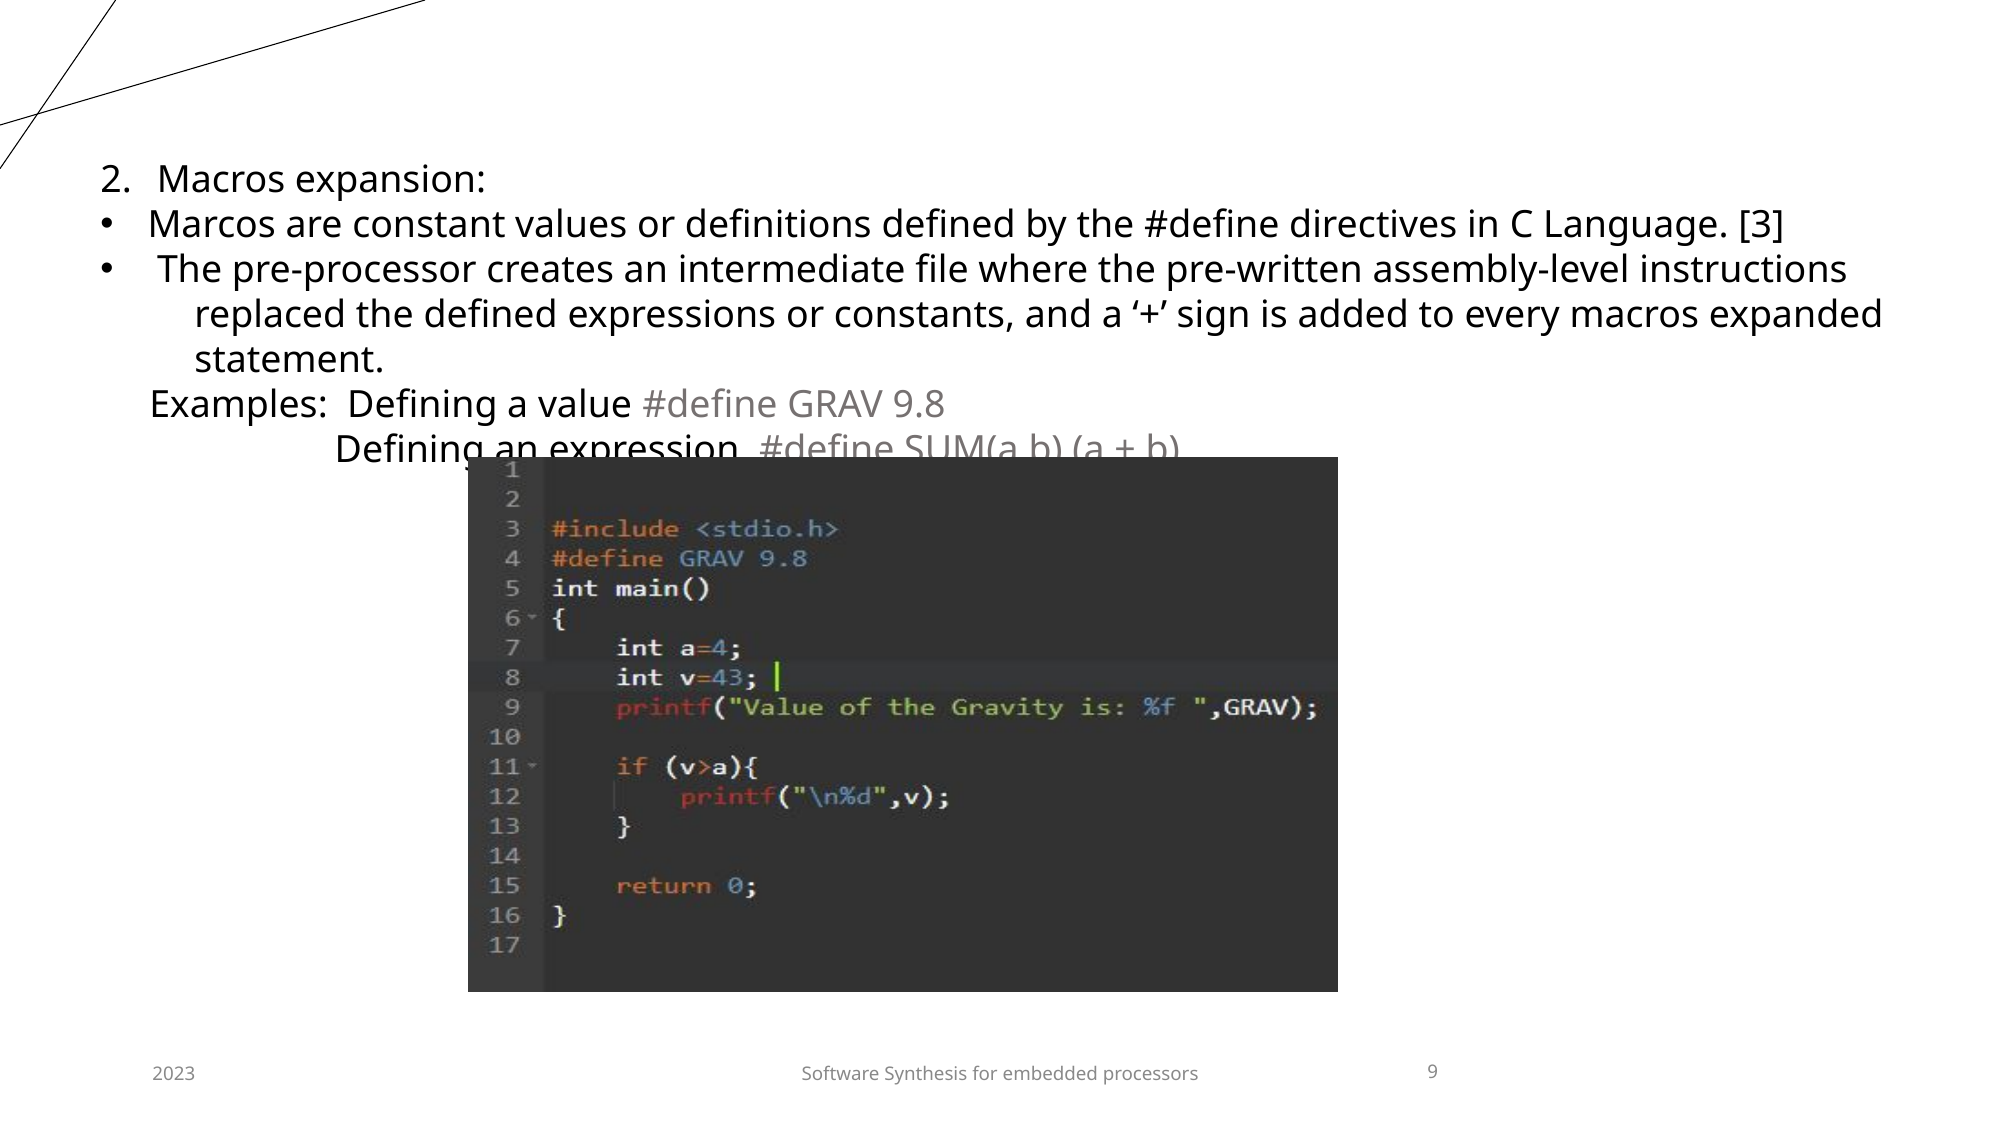

Macros expansion:
Marcos are constant values or definitions defined by the #define directives in C Language. [3]
 The pre-processor creates an intermediate file where the pre-written assembly-level instructions replaced the defined expressions or constants, and a ‘+’ sign is added to every macros expanded statement.
 Examples: Defining a value #define GRAV 9.8
 Defining an expression #define SUM(a,b) (a + b)
2023
Software Synthesis for embedded processors